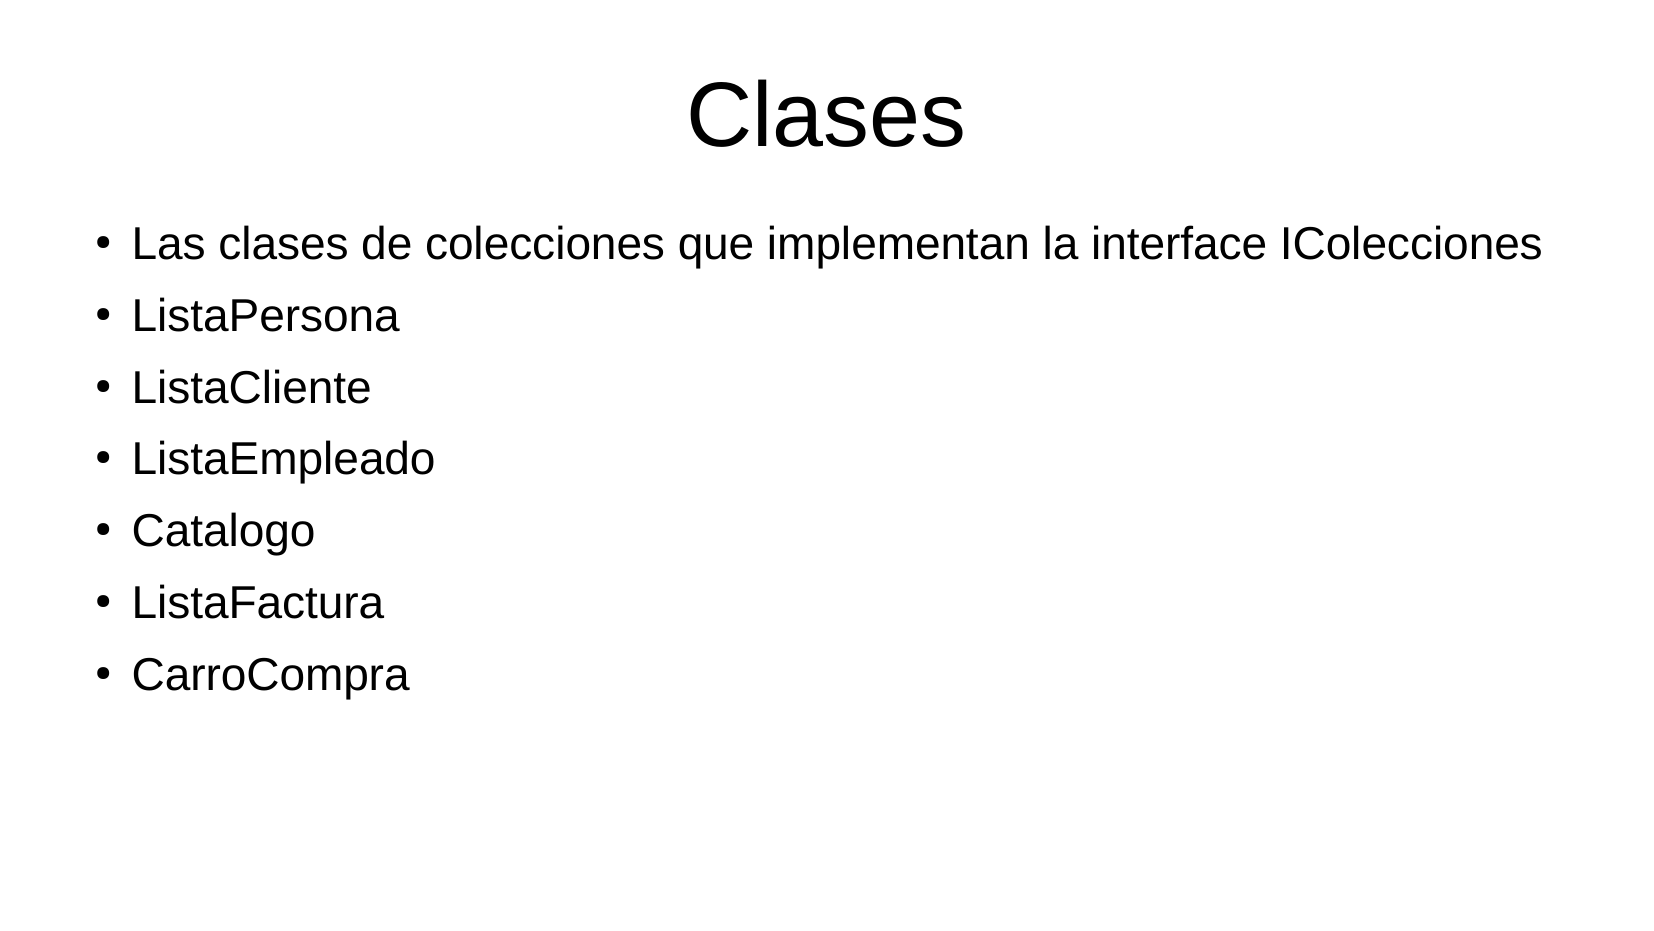

# Clases
Las clases de colecciones que implementan la interface IColecciones
ListaPersona
ListaCliente
ListaEmpleado
Catalogo
ListaFactura
CarroCompra